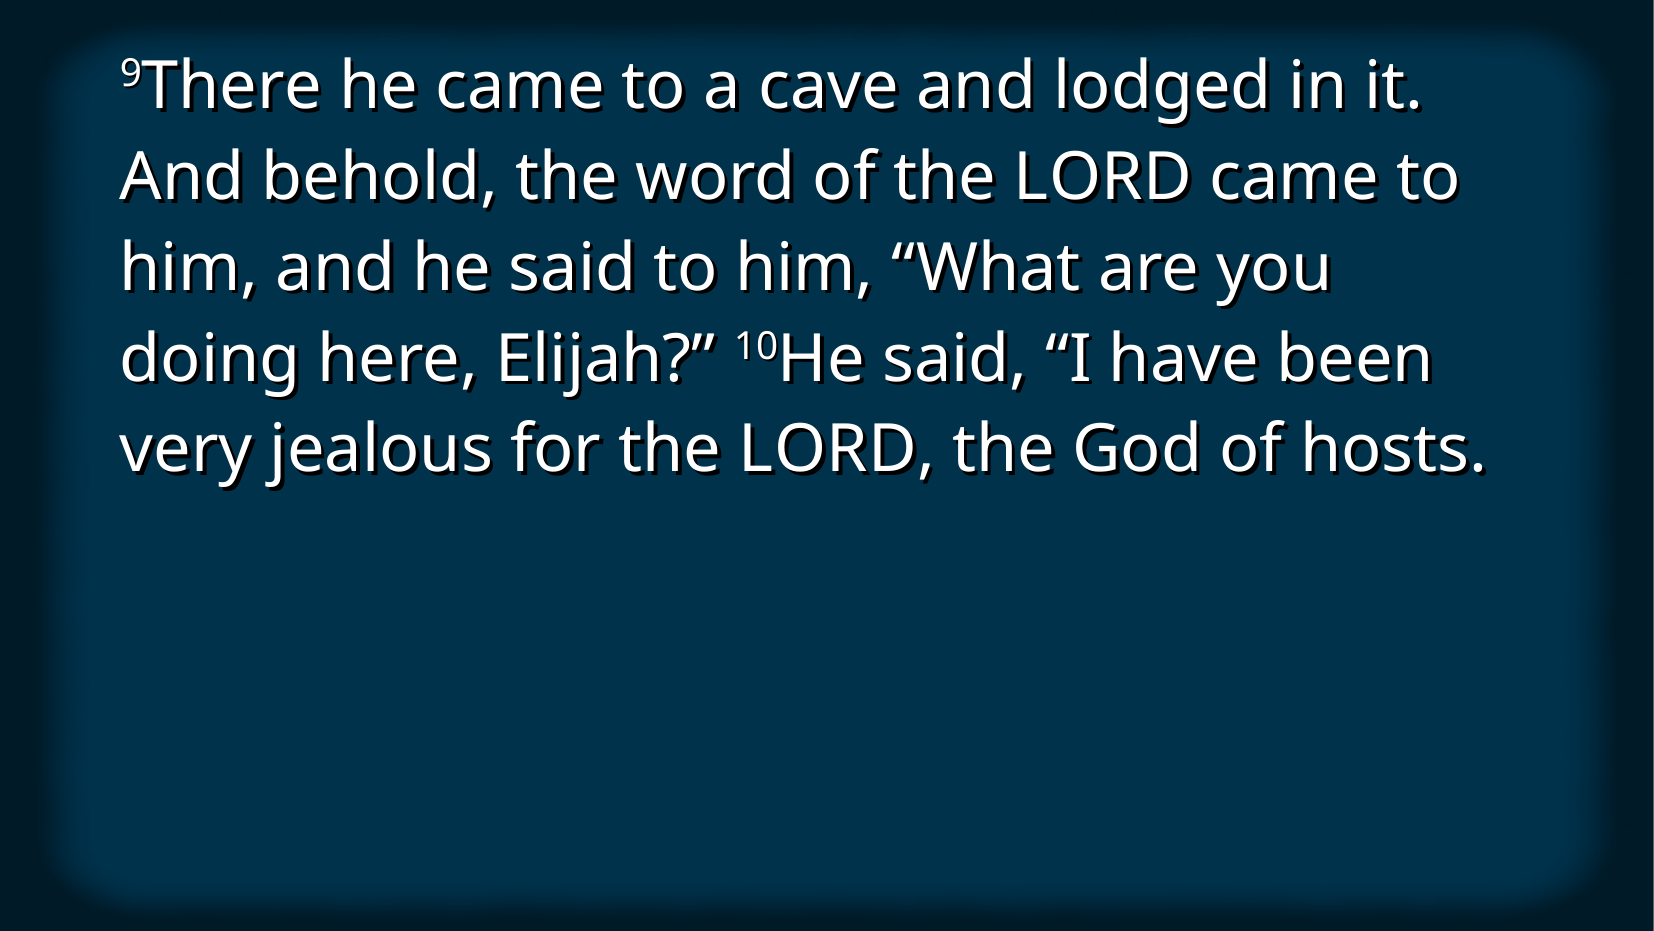

9There he came to a cave and lodged in it. And behold, the word of the LORD came to him, and he said to him, “What are you doing here, Elijah?” 10He said, “I have been very jealous for the LORD, the God of hosts.